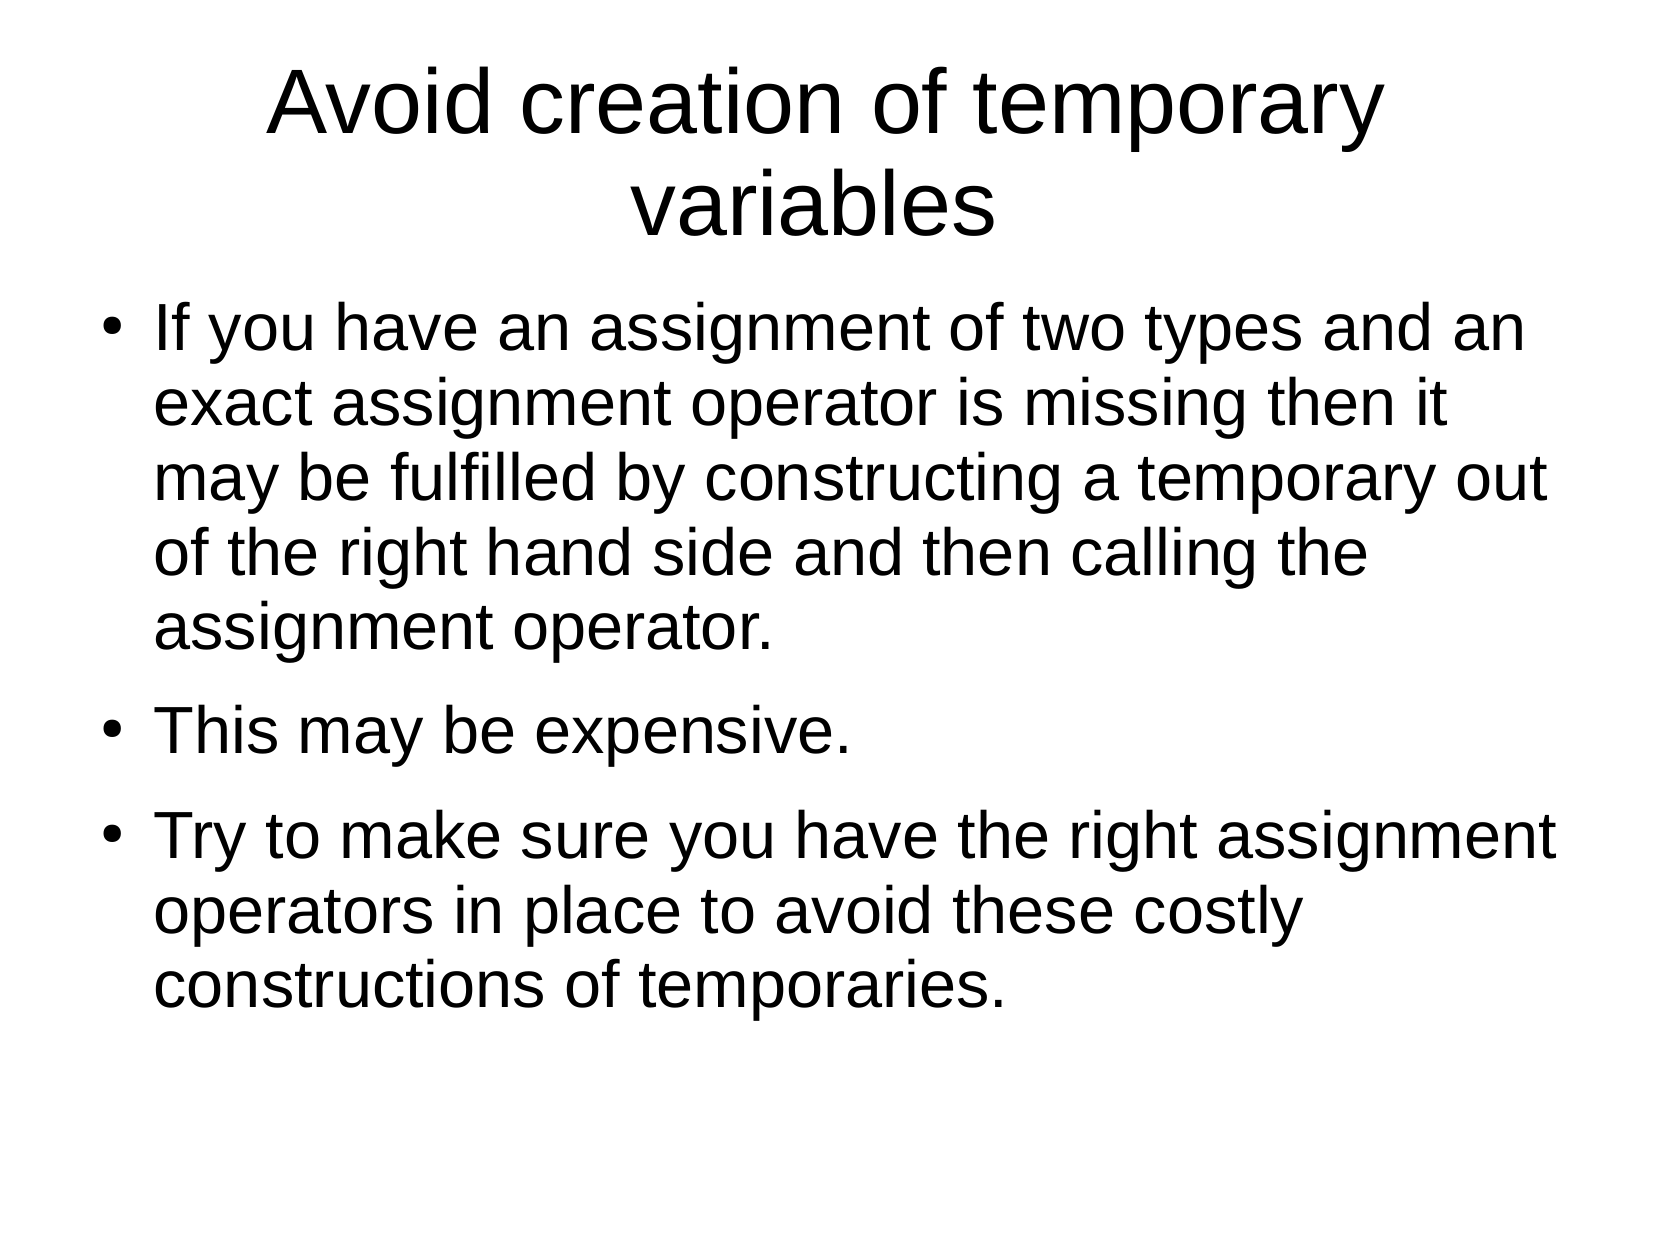

# Avoid creation of temporary variables
If you have an assignment of two types and an exact assignment operator is missing then it may be fulfilled by constructing a temporary out of the right hand side and then calling the assignment operator.
This may be expensive.
Try to make sure you have the right assignment operators in place to avoid these costly constructions of temporaries.